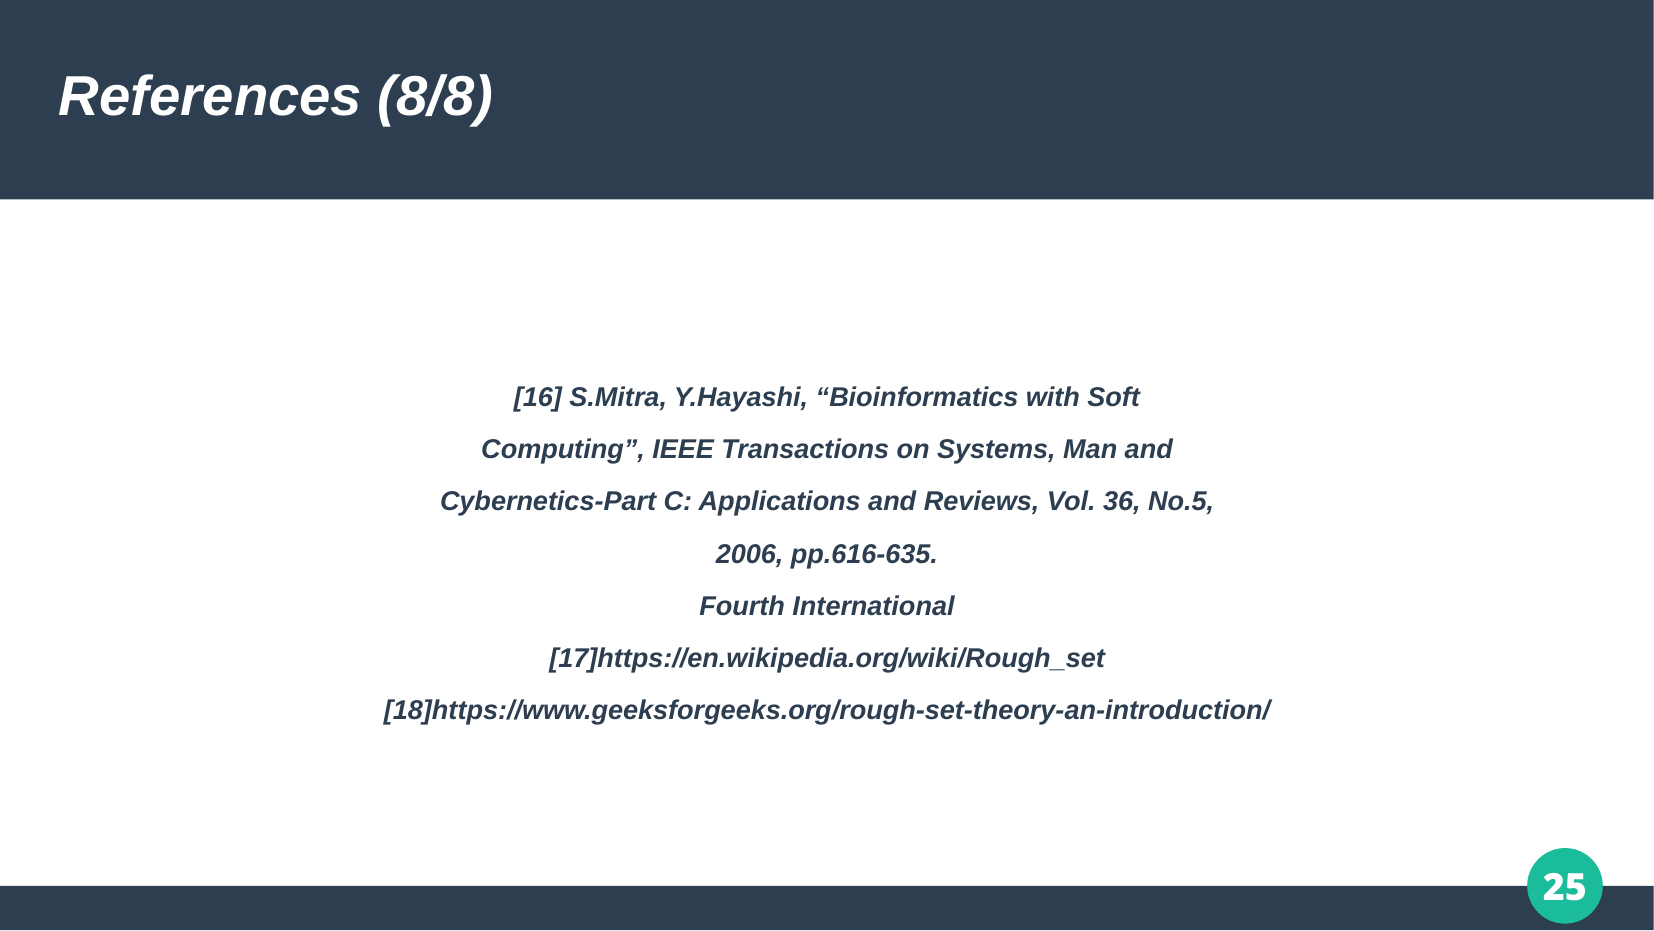

# References (8/8)
[16] S.Mitra, Y.Hayashi, “Bioinformatics with Soft
Computing”, IEEE Transactions on Systems, Man and
Cybernetics-Part C: Applications and Reviews, Vol. 36, No.5,
2006, pp.616-635.
Fourth International
[17]https://en.wikipedia.org/wiki/Rough_set
[18]https://www.geeksforgeeks.org/rough-set-theory-an-introduction/